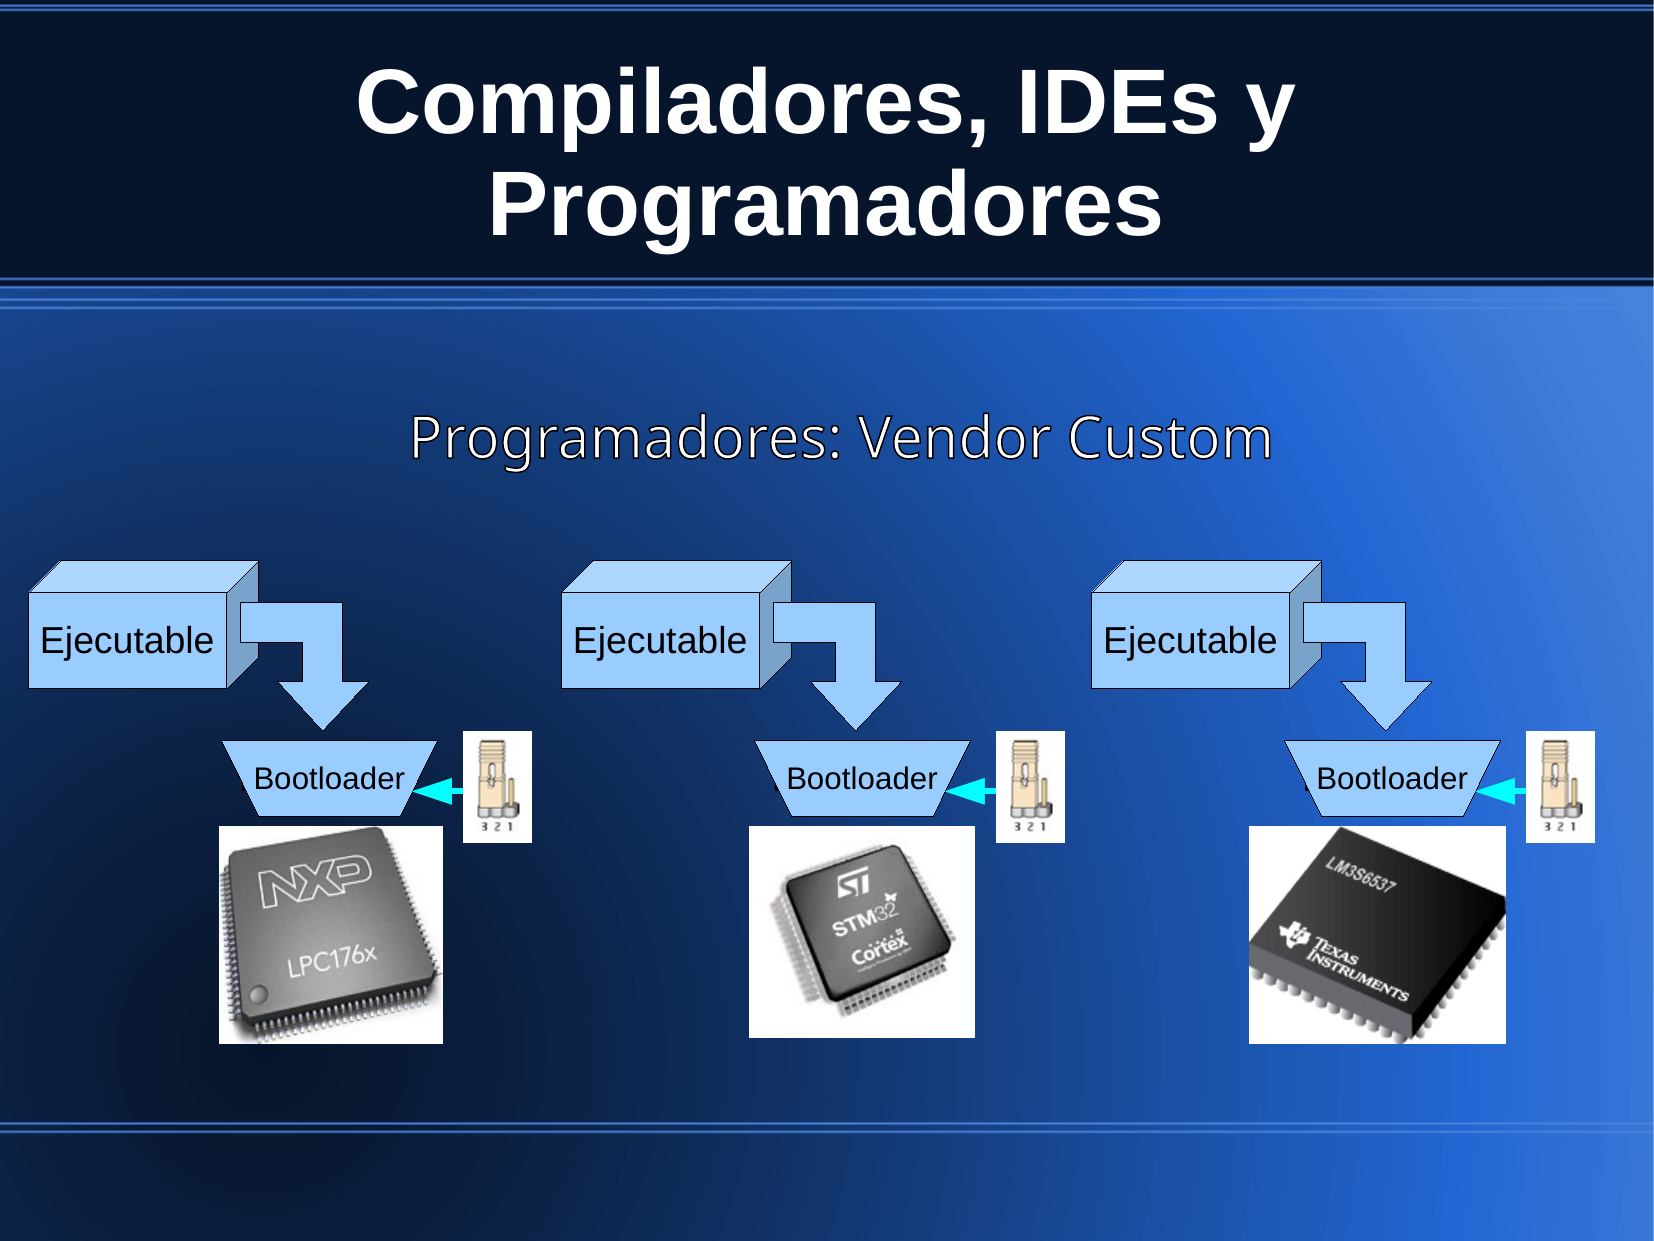

# Compiladores, IDEs y Programadores
Programadores: Vendor Custom
Ejecutable
Ejecutable
Ejecutable
Ejecutable
Ejecutable
Ejecutable
Bootloader
Bootloader
Bootloader
Bootloader
Bootloader
Bootloader